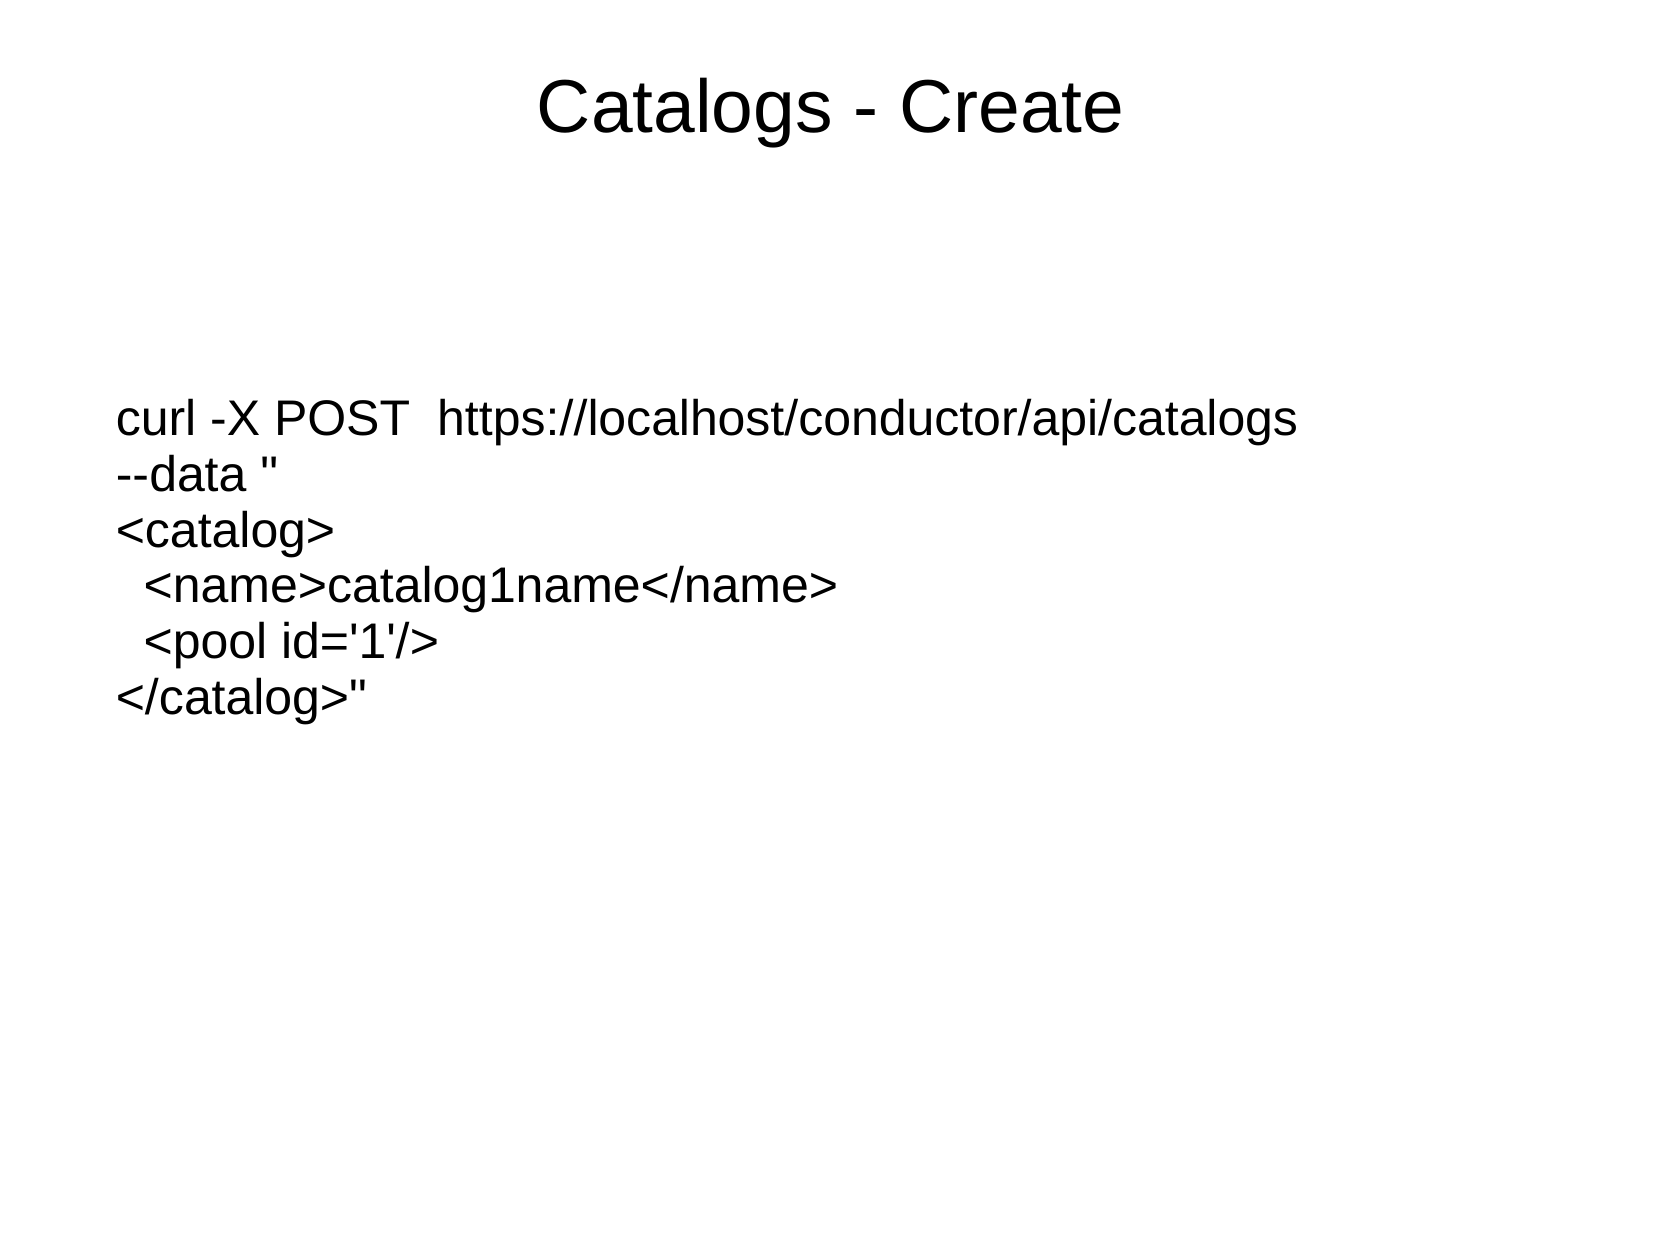

# Catalogs - Create
curl -X POST https://localhost/conductor/api/catalogs
--data "
<catalog>
 <name>catalog1name</name>
 <pool id='1'/>
</catalog>"